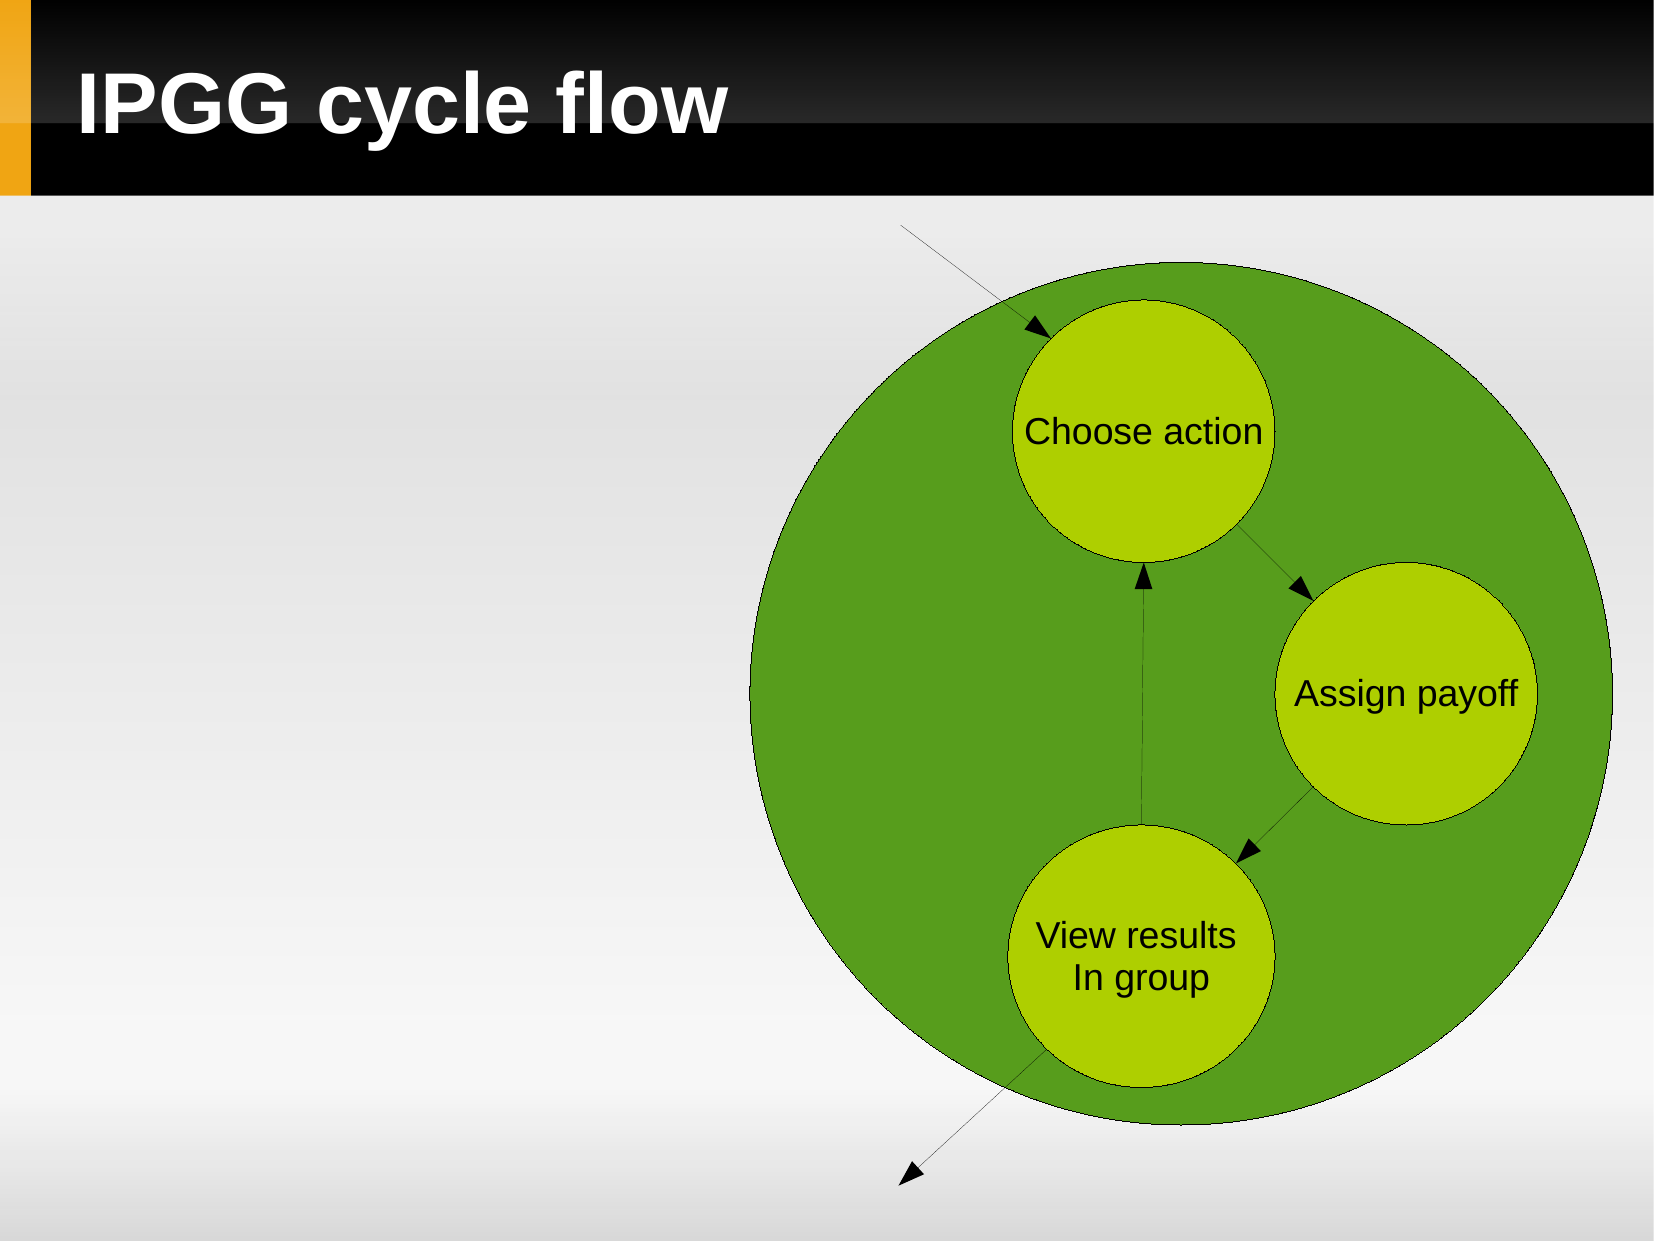

# IPGG cycle flow
Choose action
Assign payoff
View results
In group